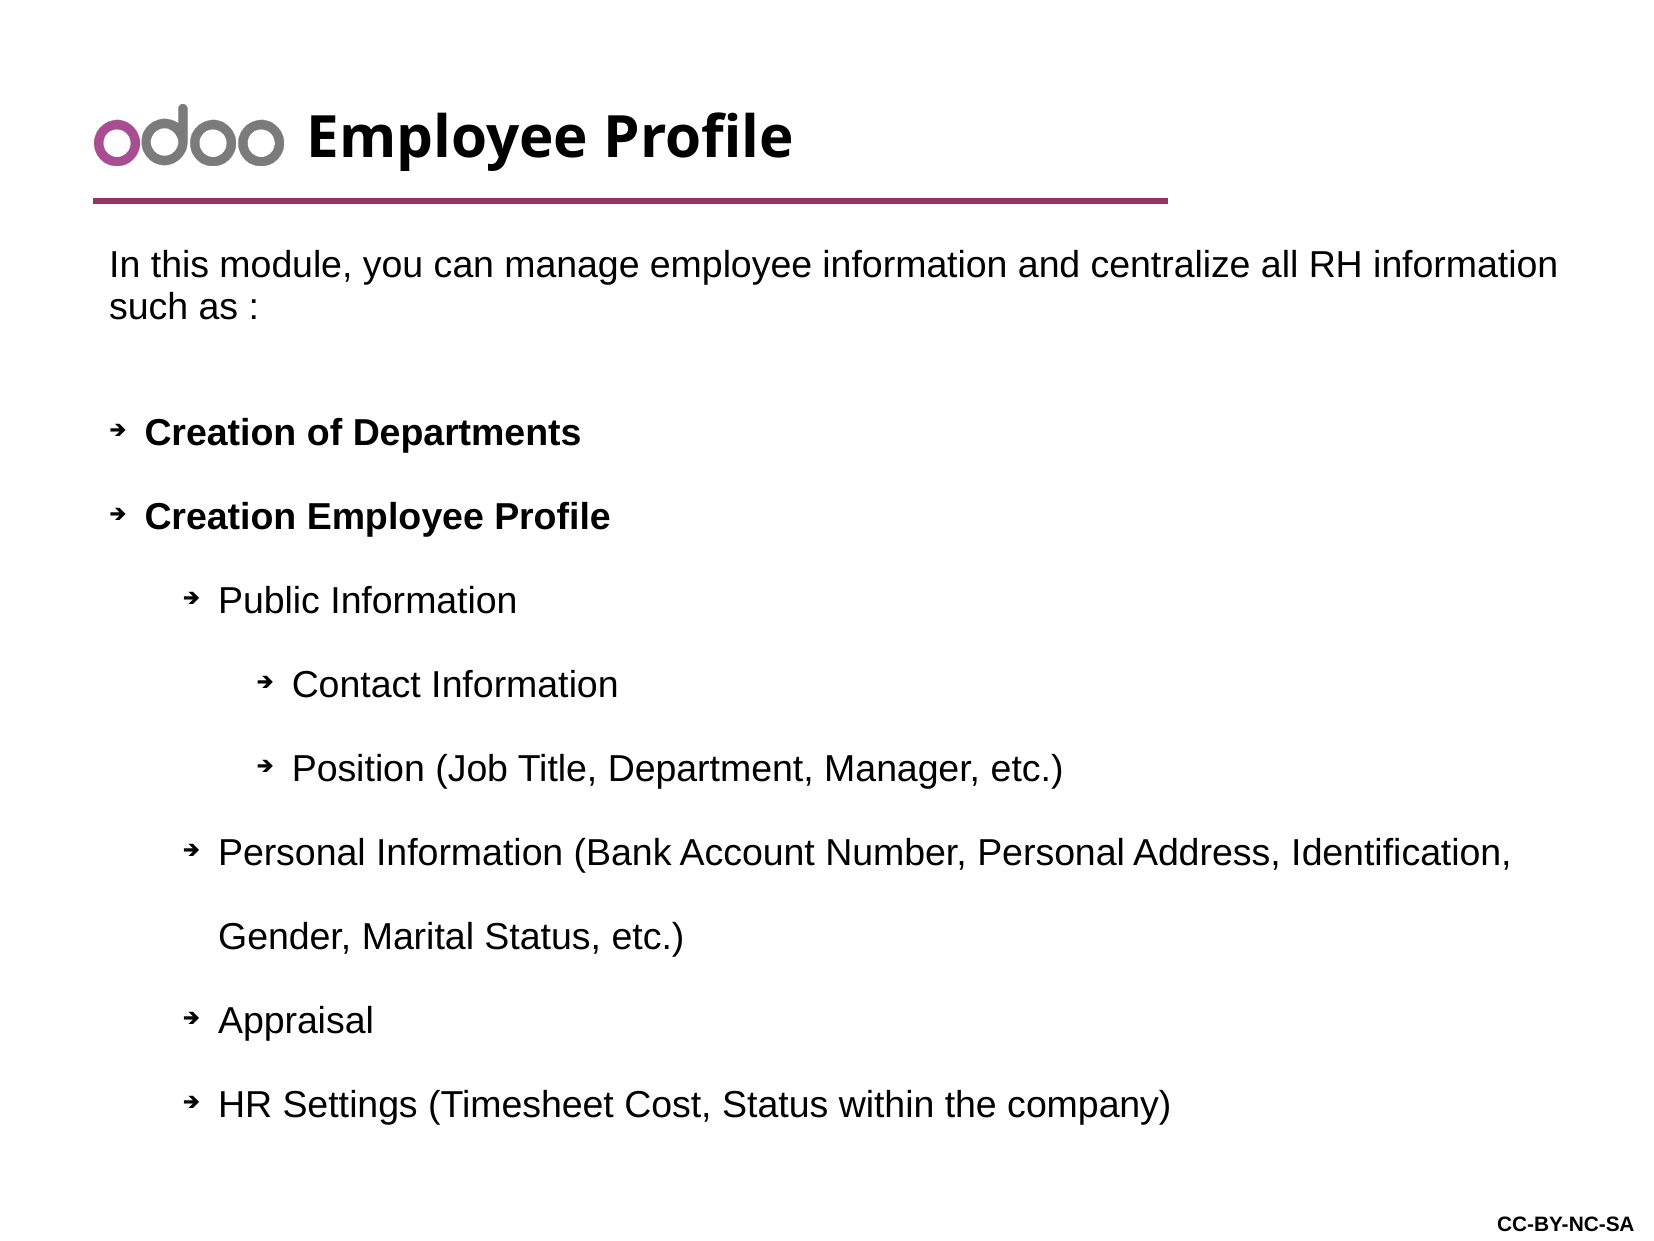

# Employee Profile
In this module, you can manage employee information and centralize all RH information such as :
Creation of Departments
Creation Employee Profile
Public Information
Contact Information
Position (Job Title, Department, Manager, etc.)
Personal Information (Bank Account Number, Personal Address, Identification, Gender, Marital Status, etc.)
Appraisal
HR Settings (Timesheet Cost, Status within the company)
CC-BY-NC-SA